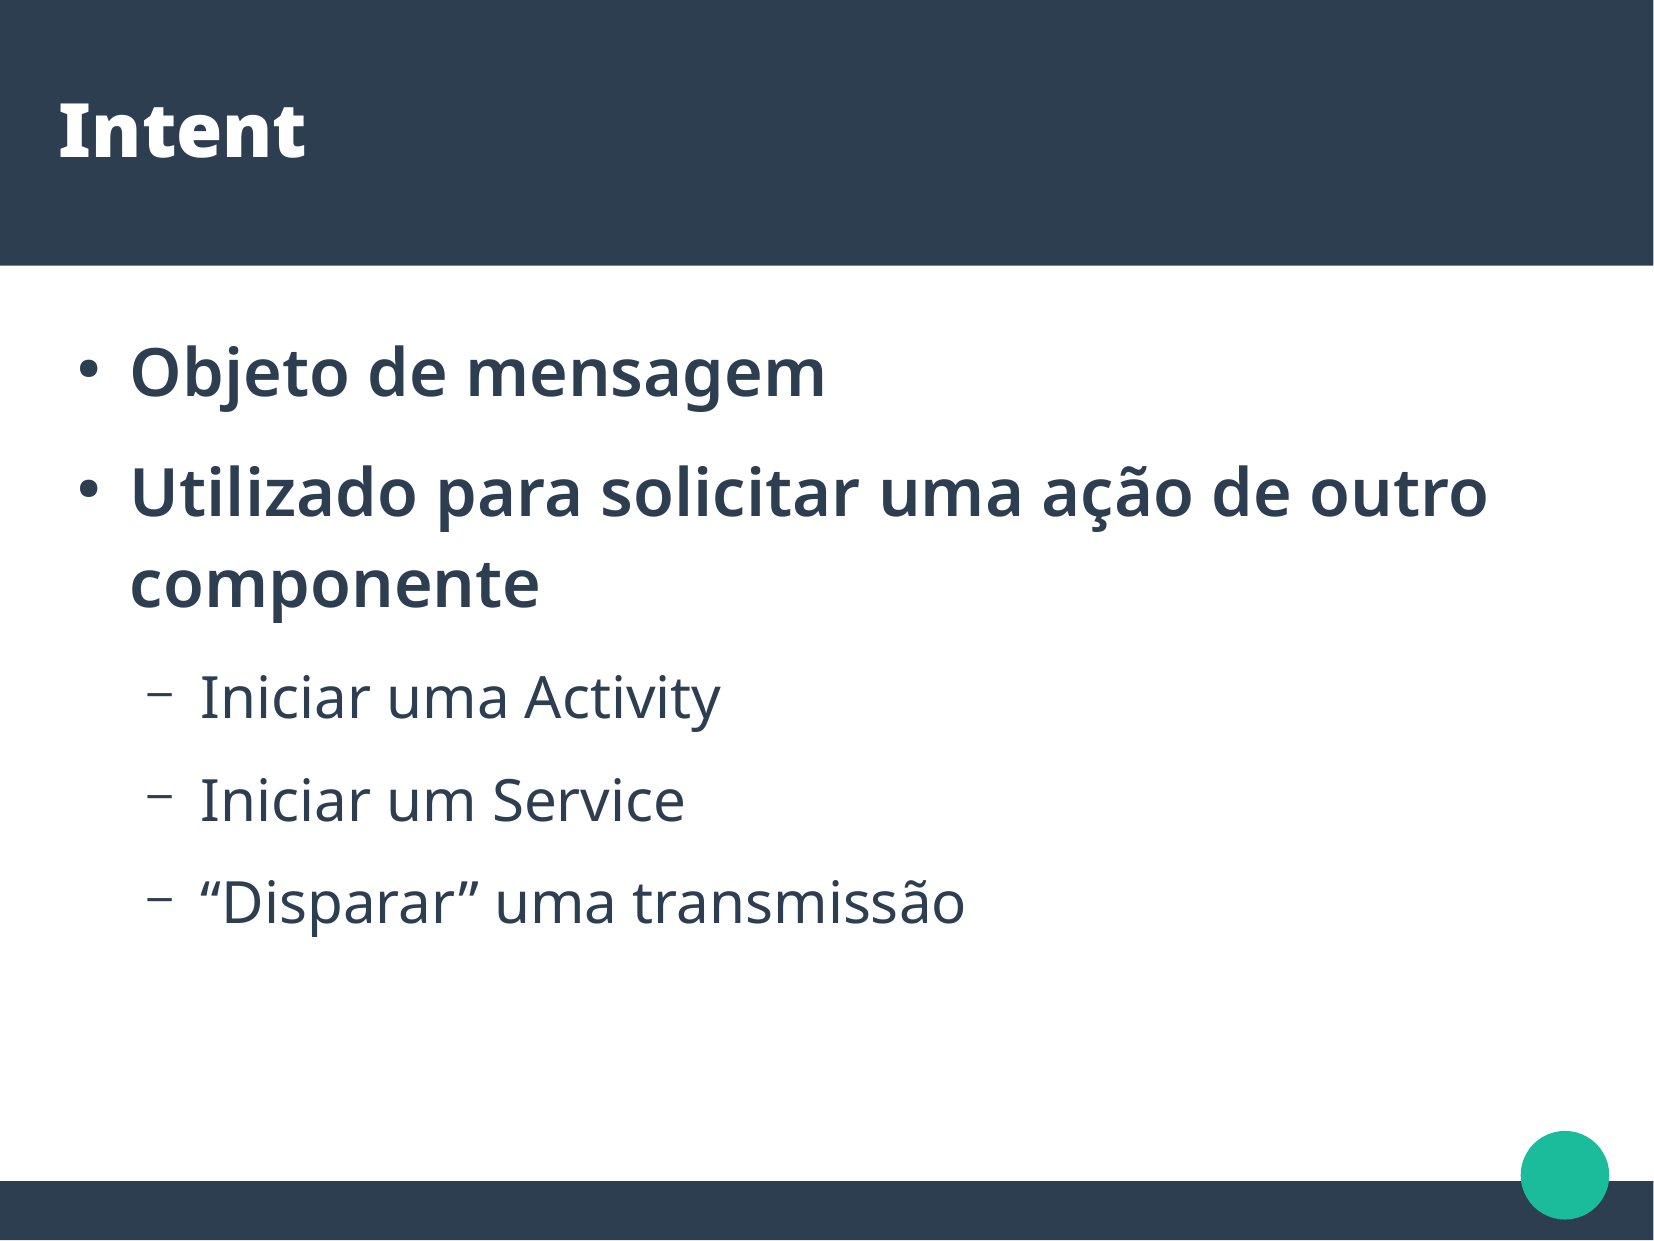

# Intent
Objeto de mensagem
Utilizado para solicitar uma ação de outro componente
Iniciar uma Activity
Iniciar um Service
“Disparar” uma transmissão